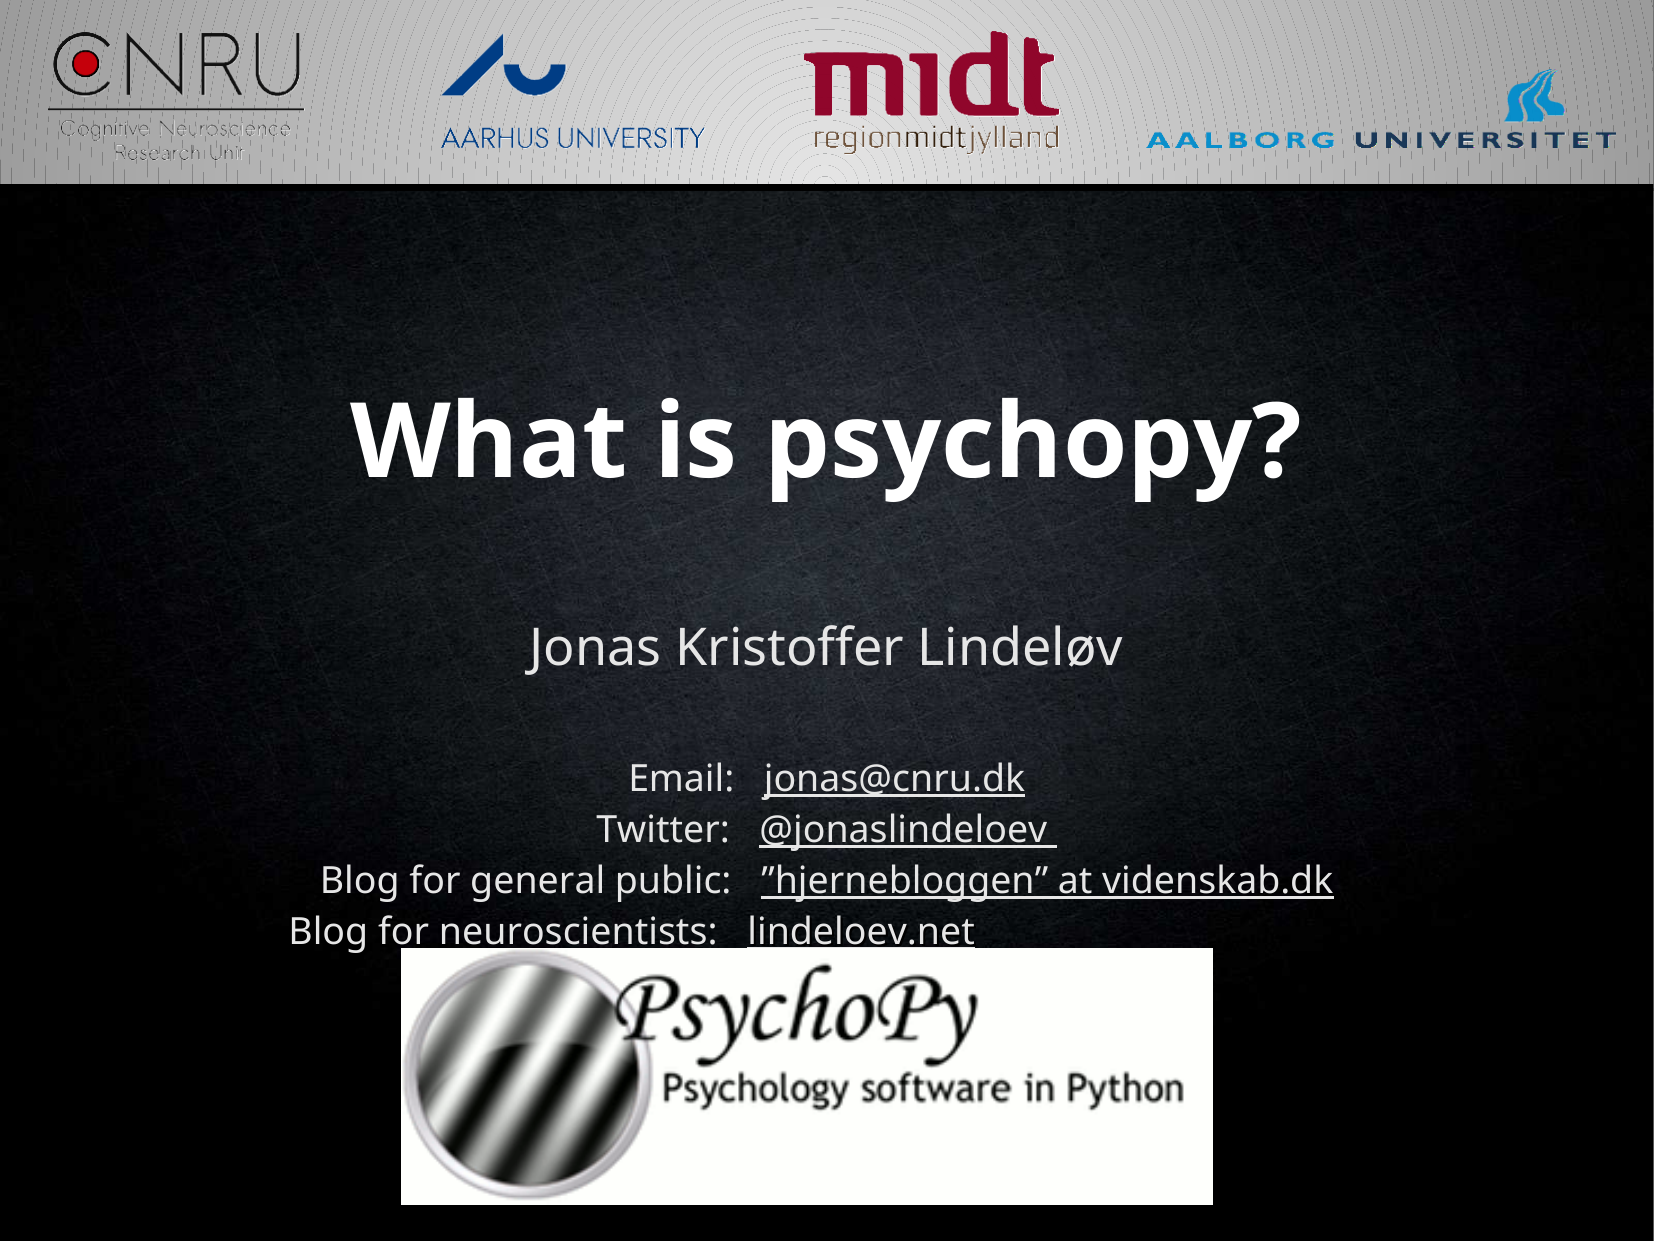

# What is psychopy?
Jonas Kristoffer Lindeløv
Email: jonas@cnru.dk
Twitter: @jonaslindeloev
Blog for general public: ”hjernebloggen” at videnskab.dk
Blog for neuroscientists: lindeloev.net